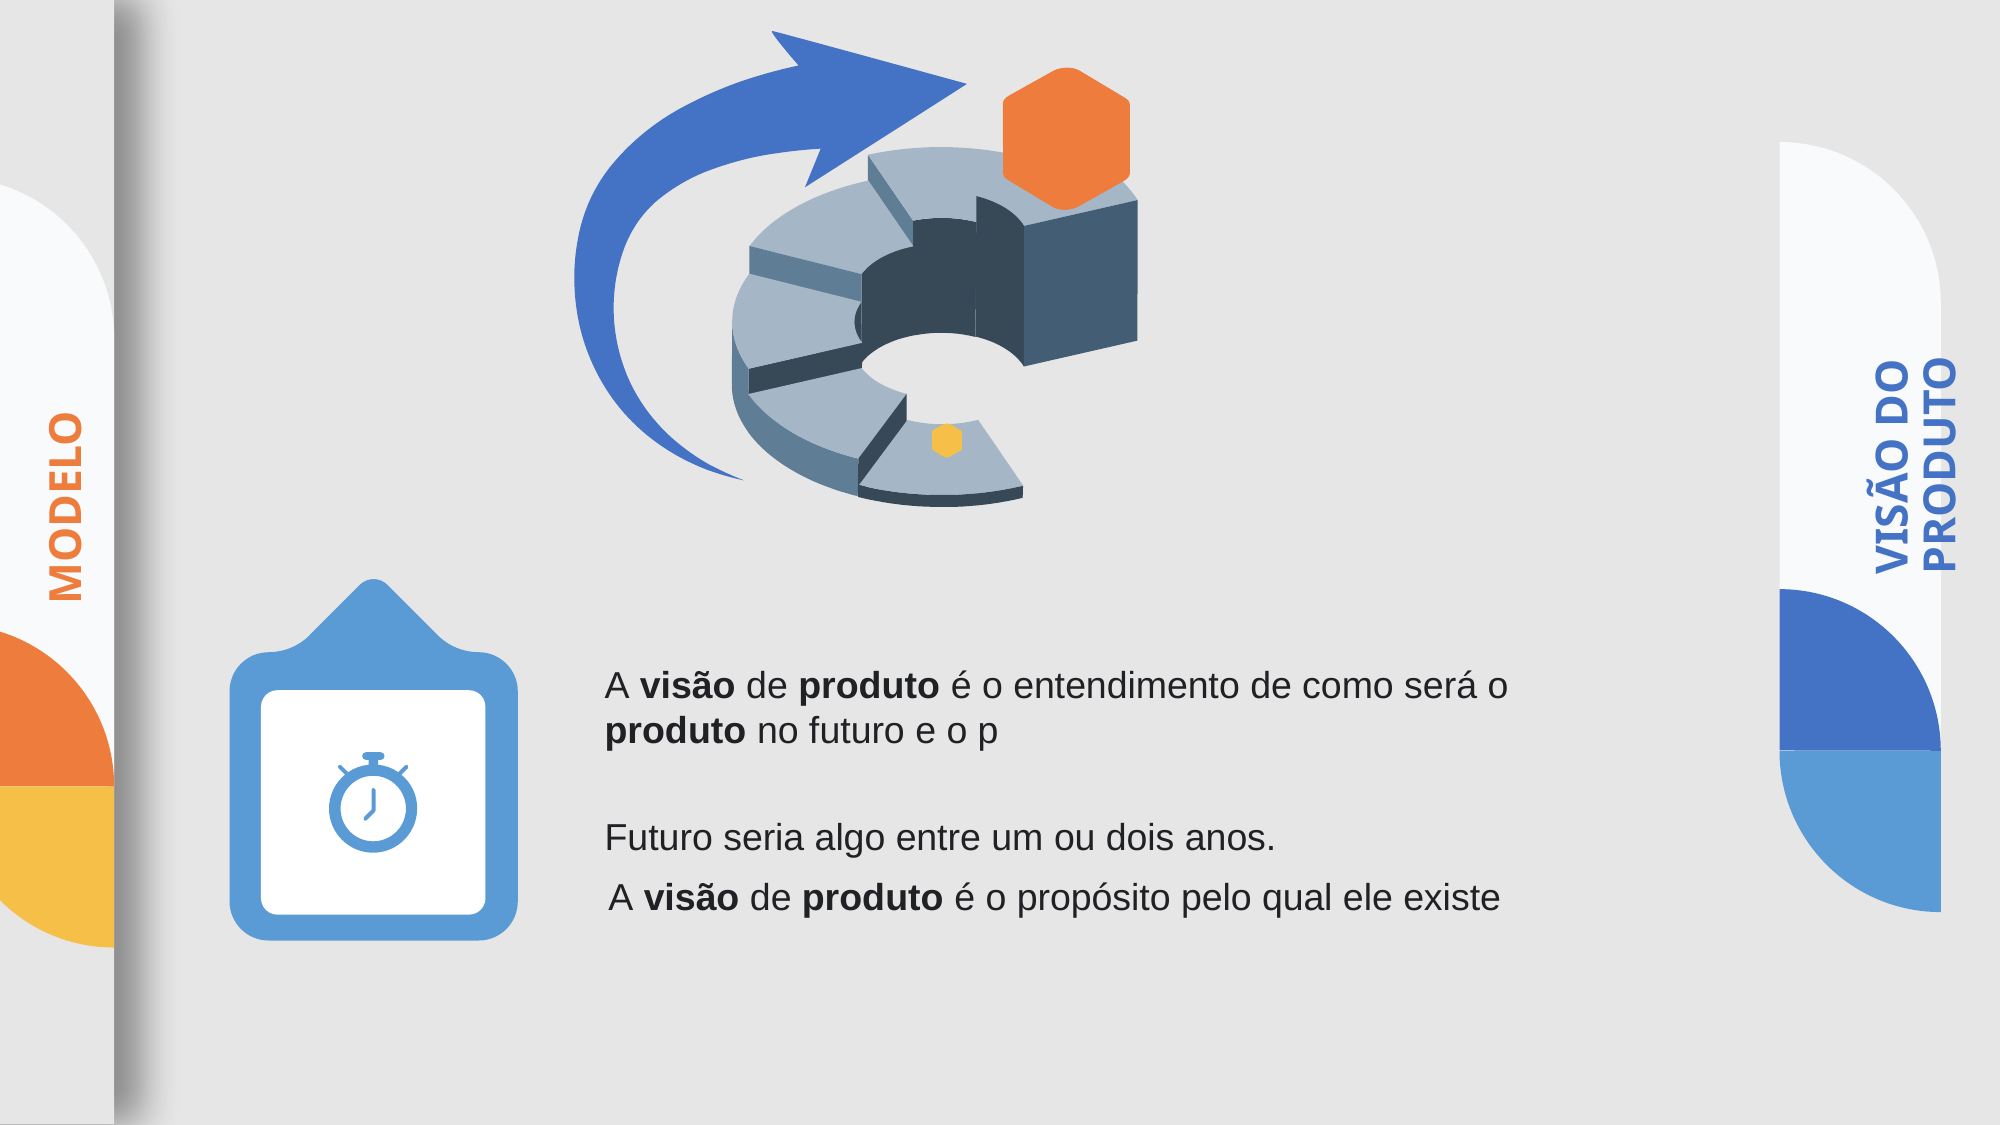

Canais
MODELO
VISÃO DO PRODUTO
Afiliação
A visão de produto é o entendimento de como será o produto no futuro e o p
Futuro seria algo entre um ou dois anos.
A visão de produto é o propósito pelo qual ele existe